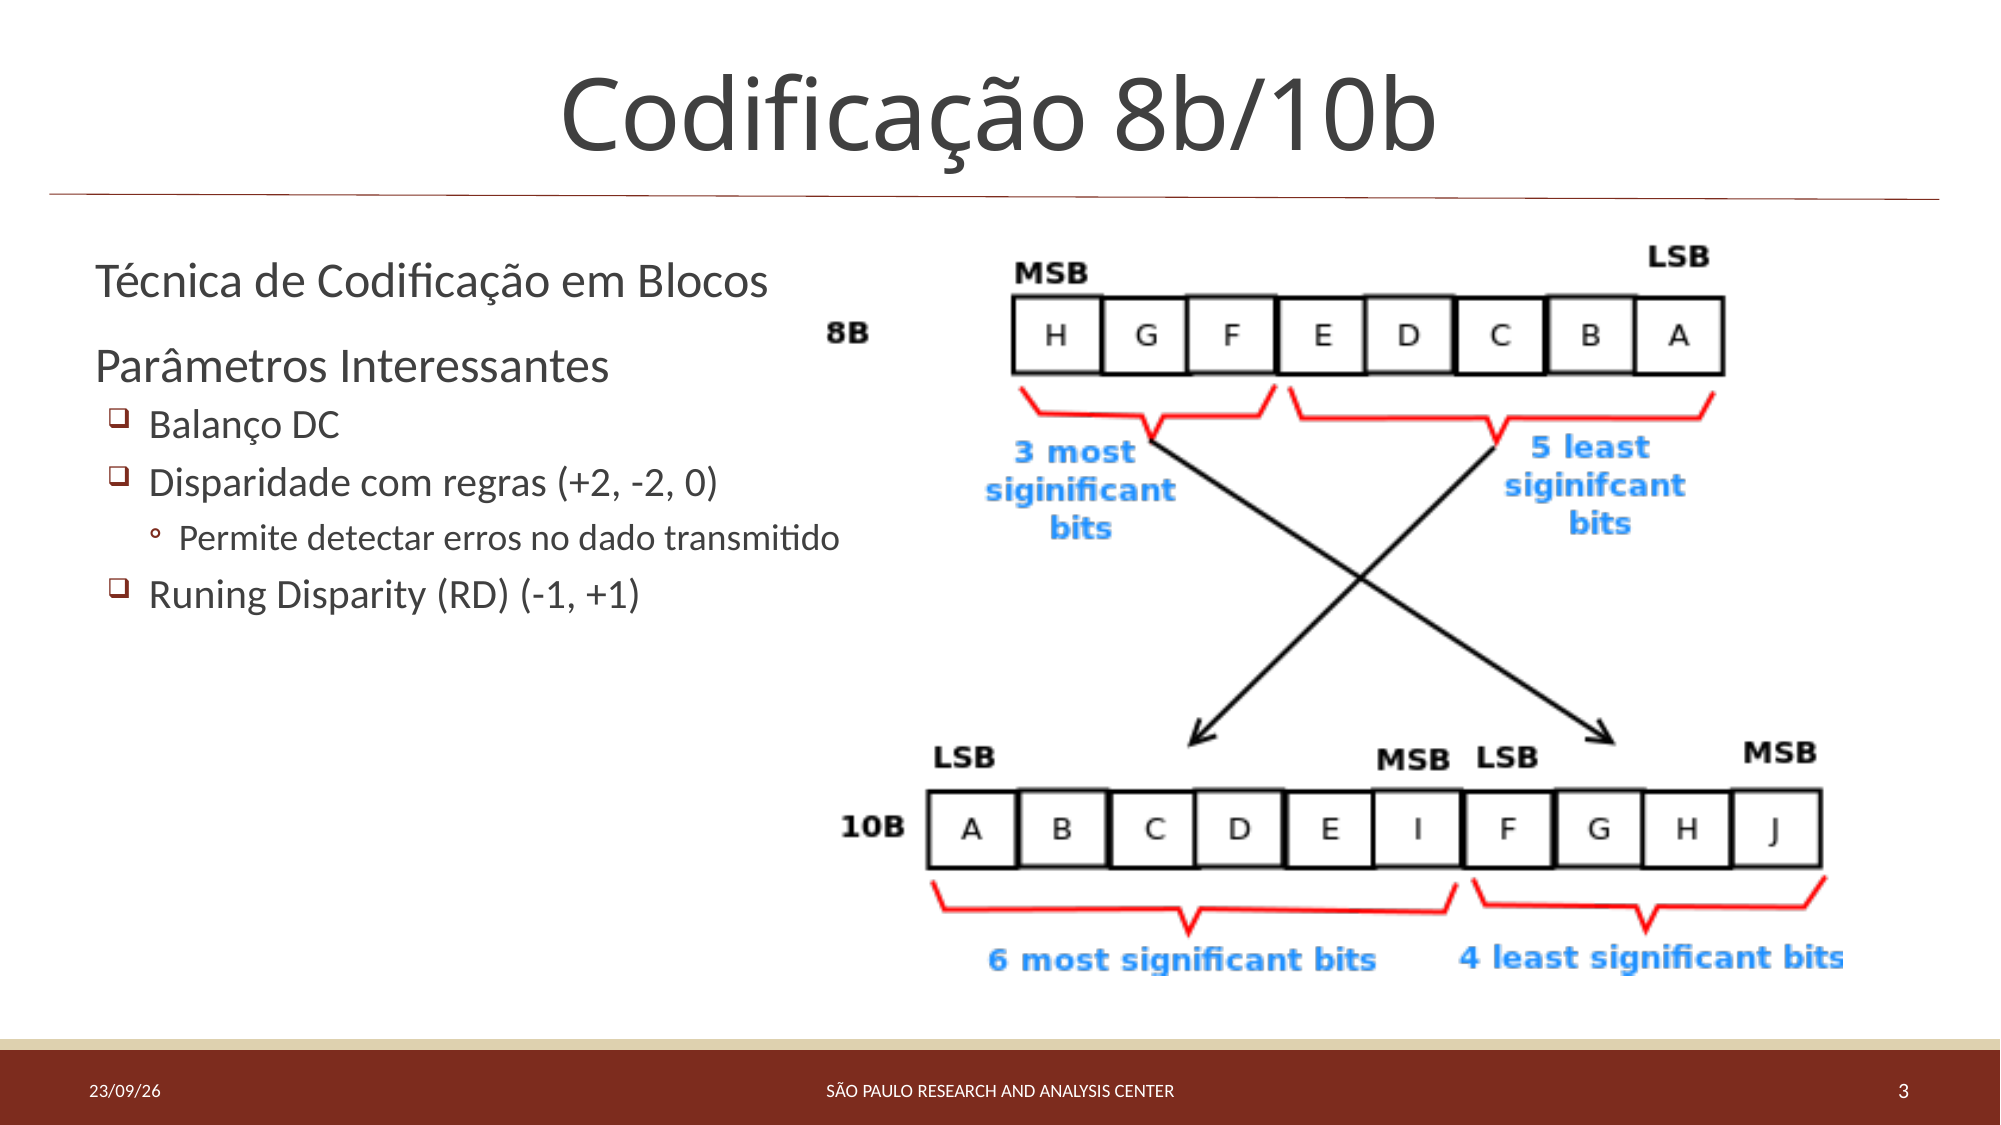

# Codificação 8b/10b
Técnica de Codificação em Blocos
Parâmetros Interessantes
Balanço DC
Disparidade com regras (+2, -2, 0)
Permite detectar erros no dado transmitido
Runing Disparity (RD) (-1, +1)
São Paulo Research and Analysis Center